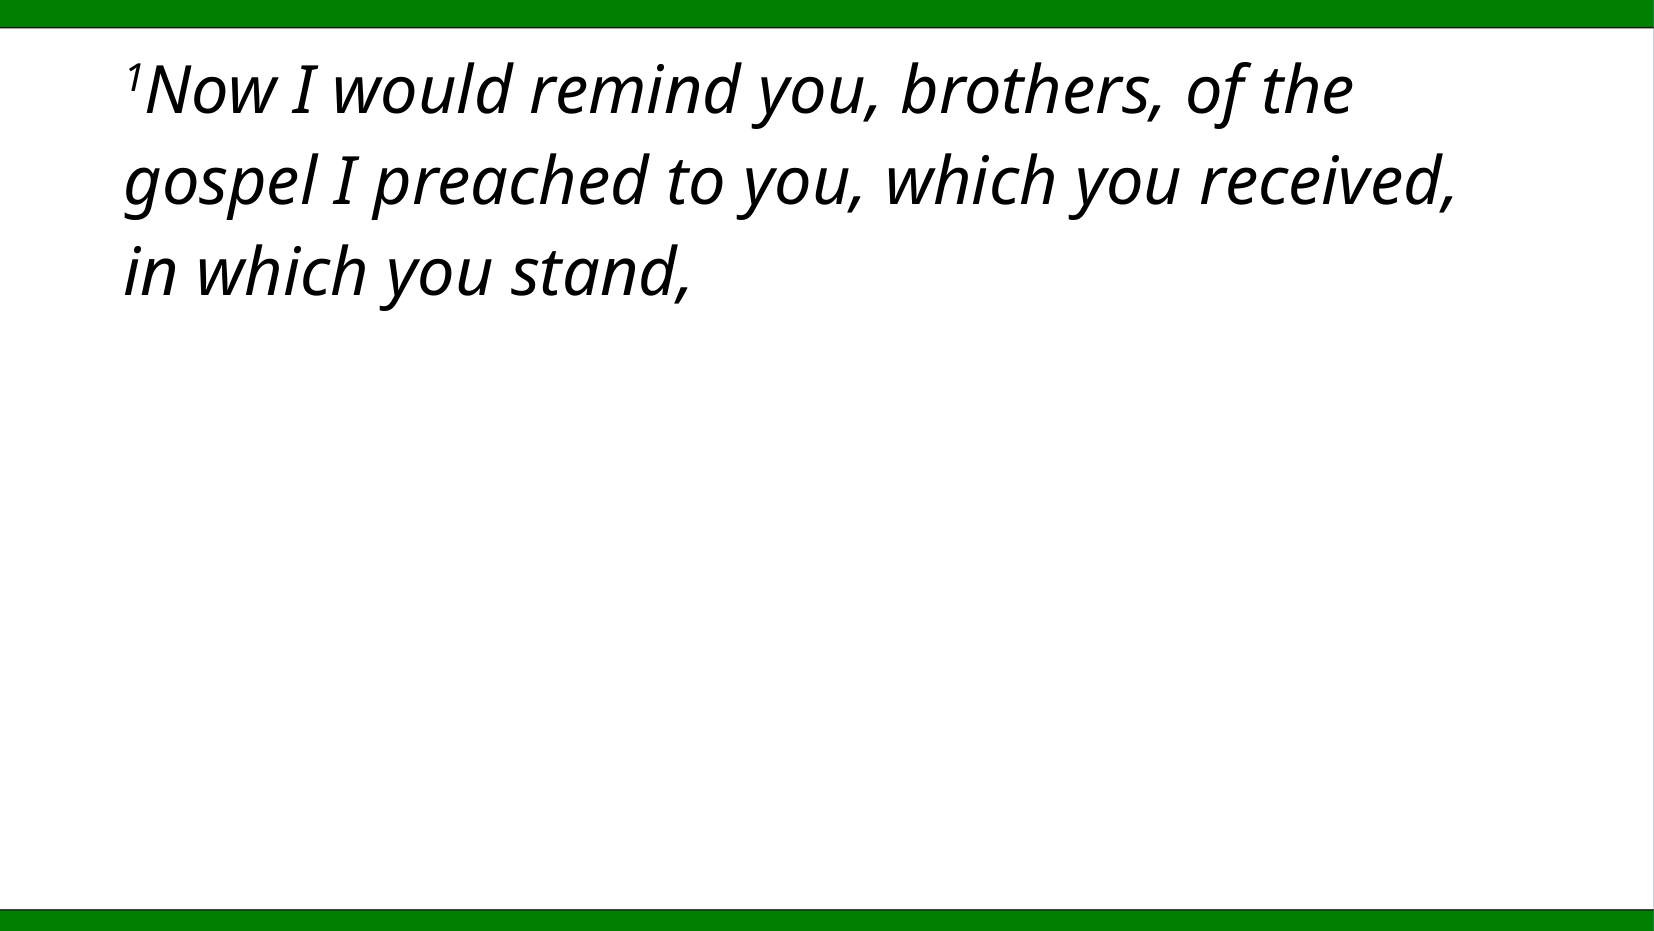

1Now I would remind you, brothers, of the gospel I preached to you, which you received, in which you stand,